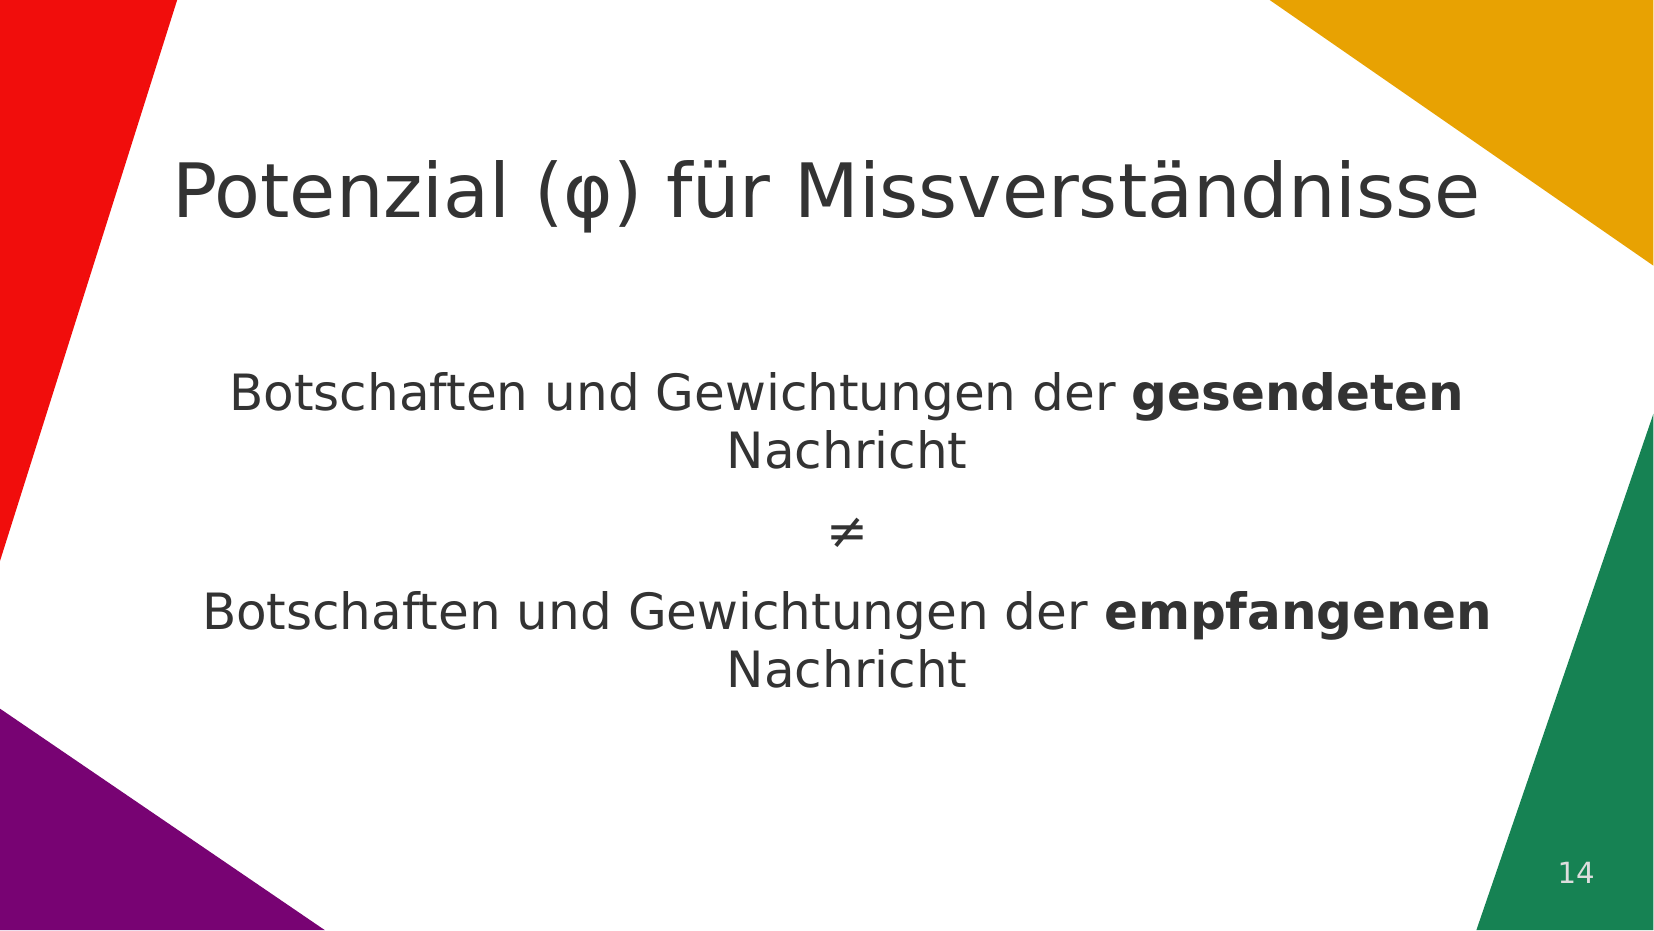

# Potenzial (φ) für Missverständnisse
Botschaften und Gewichtungen der gesendeten Nachricht
≠
Botschaften und Gewichtungen der empfangenen Nachricht
14